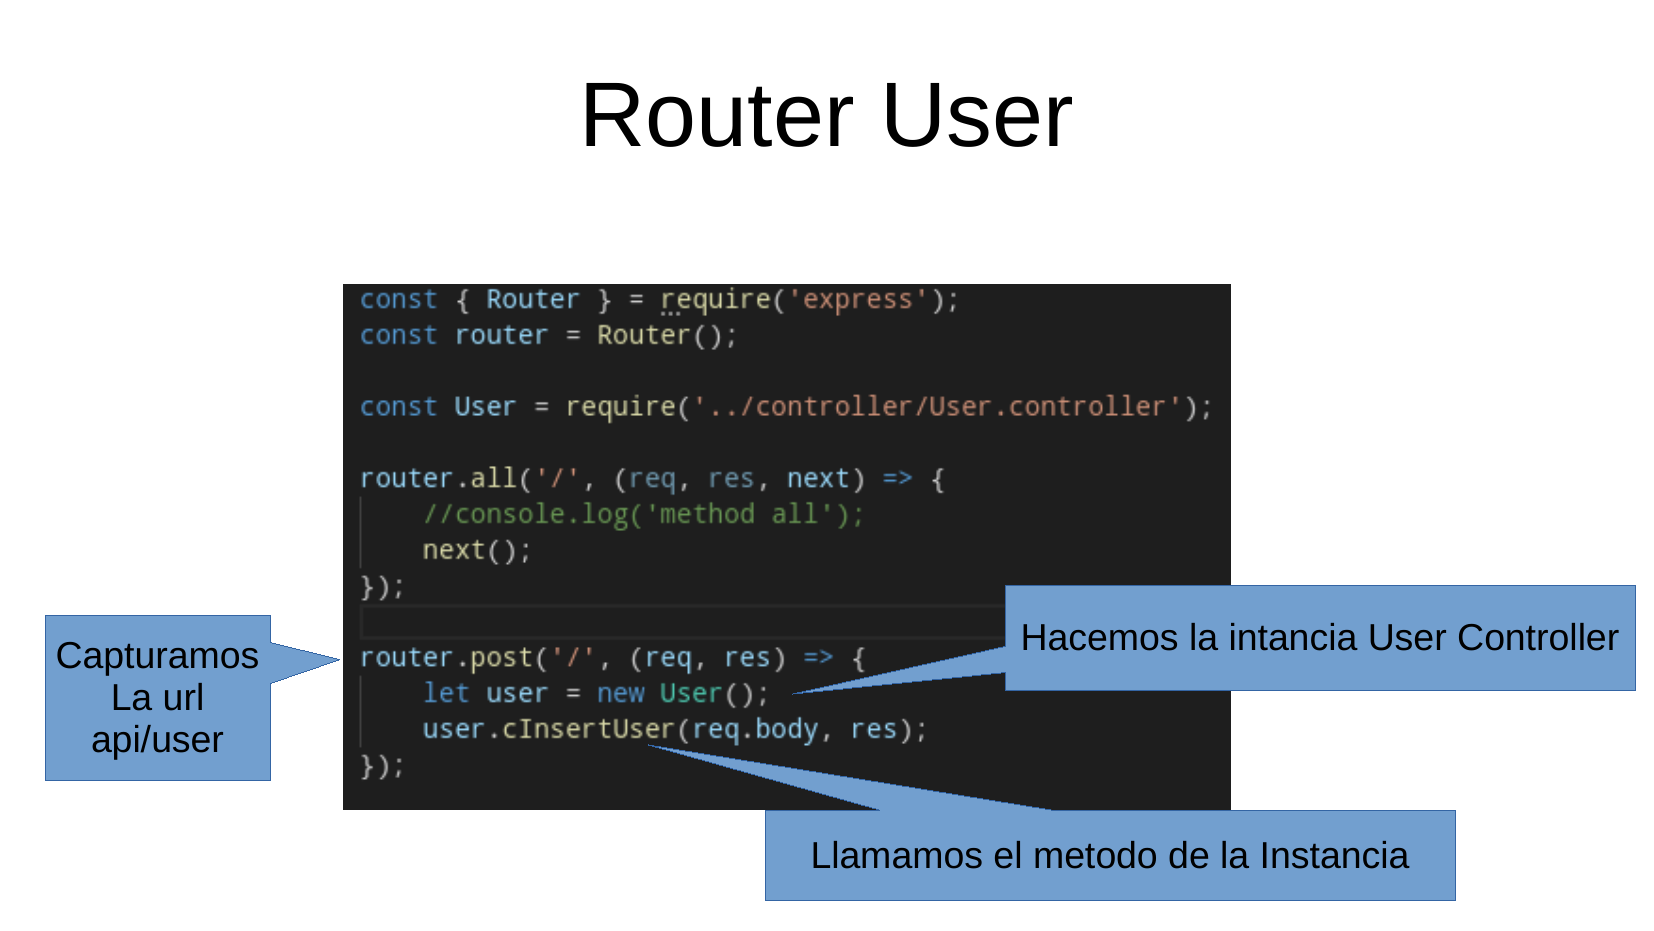

# Router User
Hacemos la intancia User Controller
Capturamos
La url
api/user
Llamamos el metodo de la Instancia